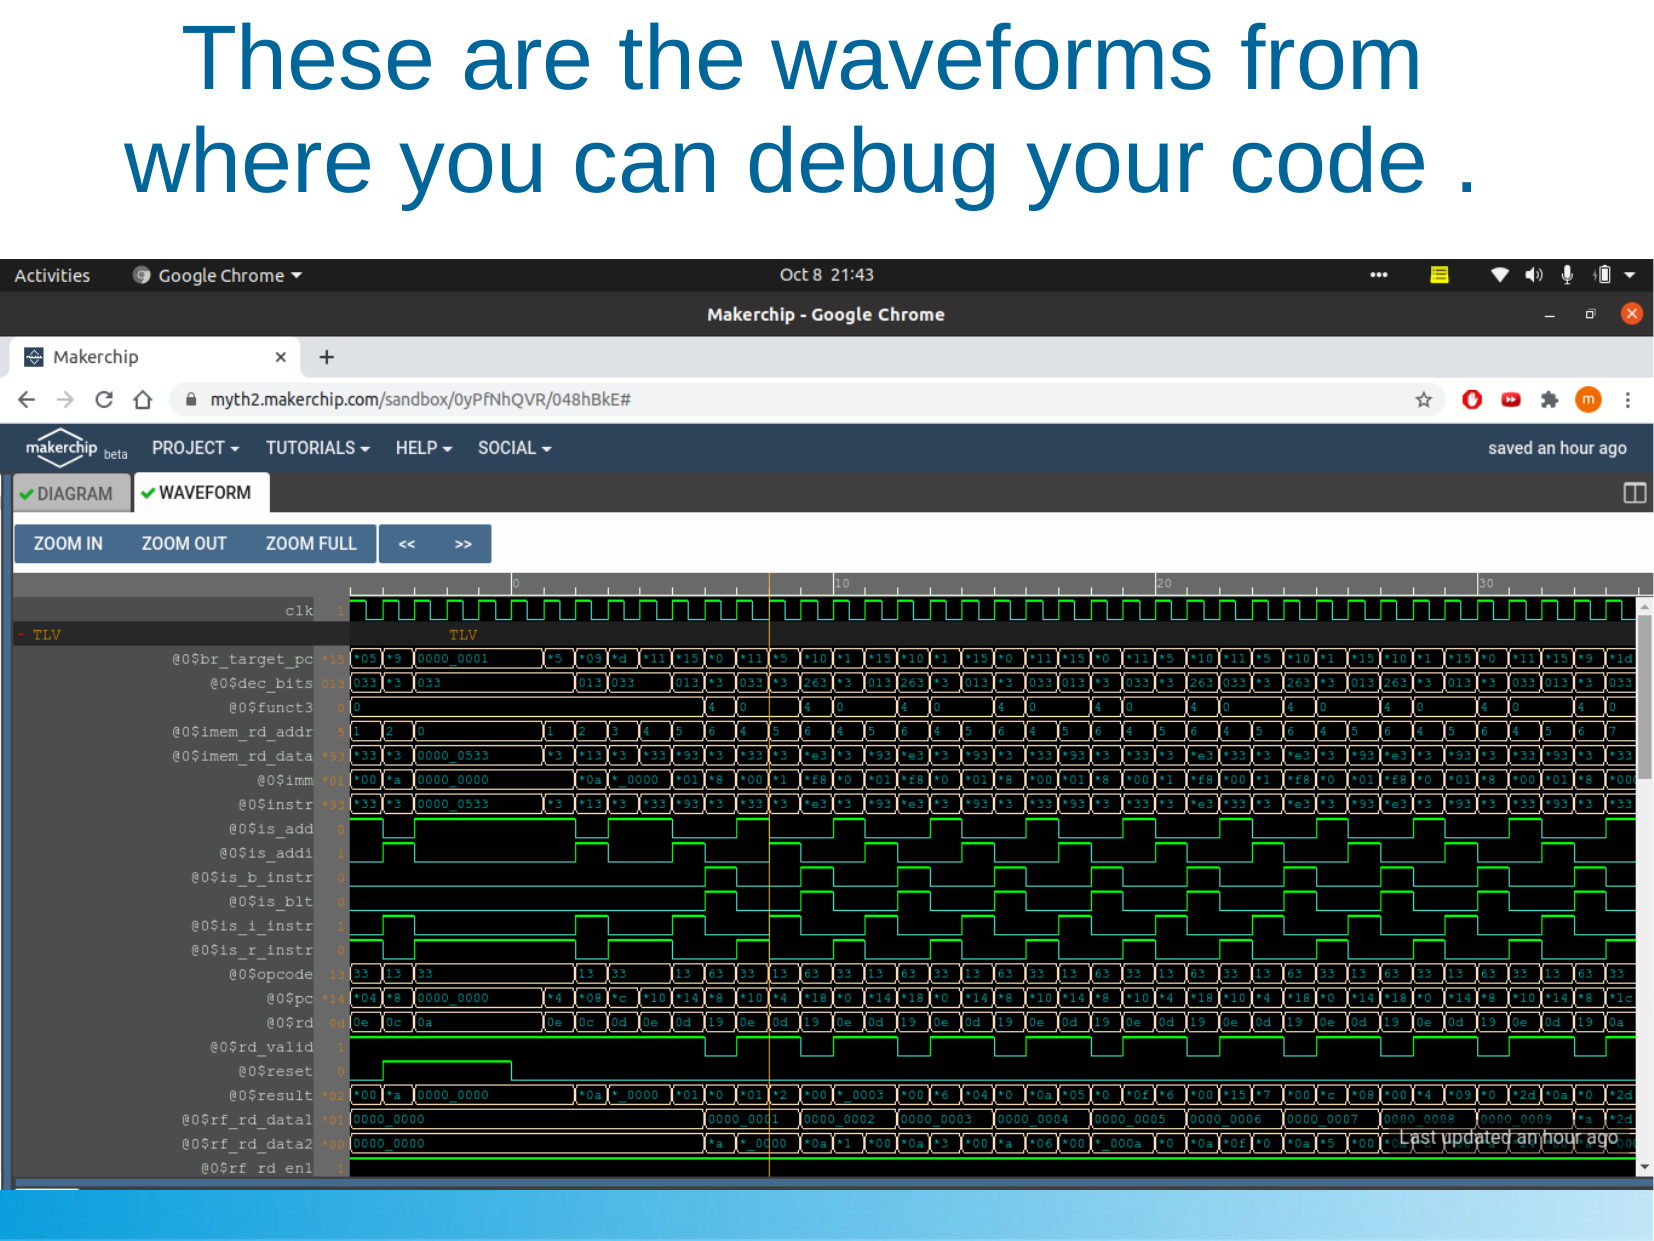

# These are the waveforms from where you can debug your code .